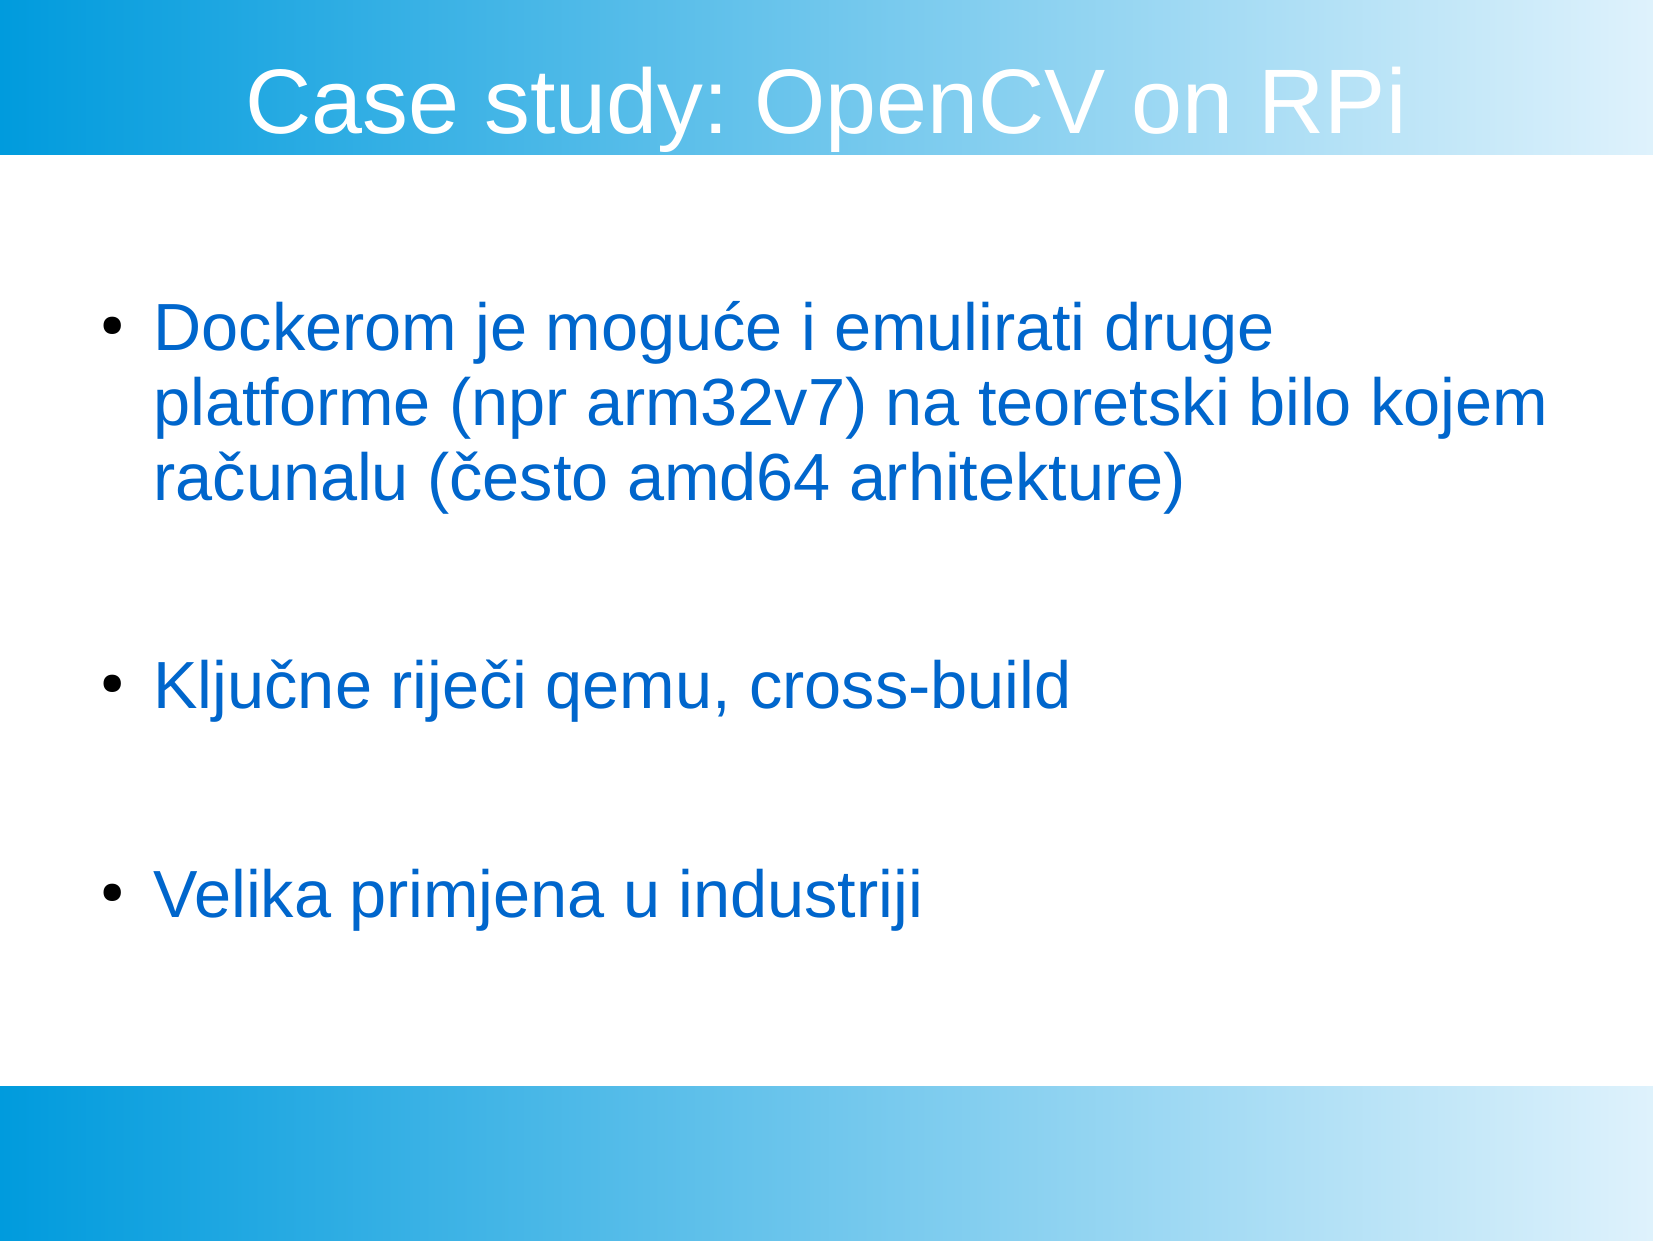

# Case study: OpenCV on RPi
Dockerom je moguće i emulirati druge platforme (npr arm32v7) na teoretski bilo kojem računalu (često amd64 arhitekture)
Ključne riječi qemu, cross-build
Velika primjena u industriji